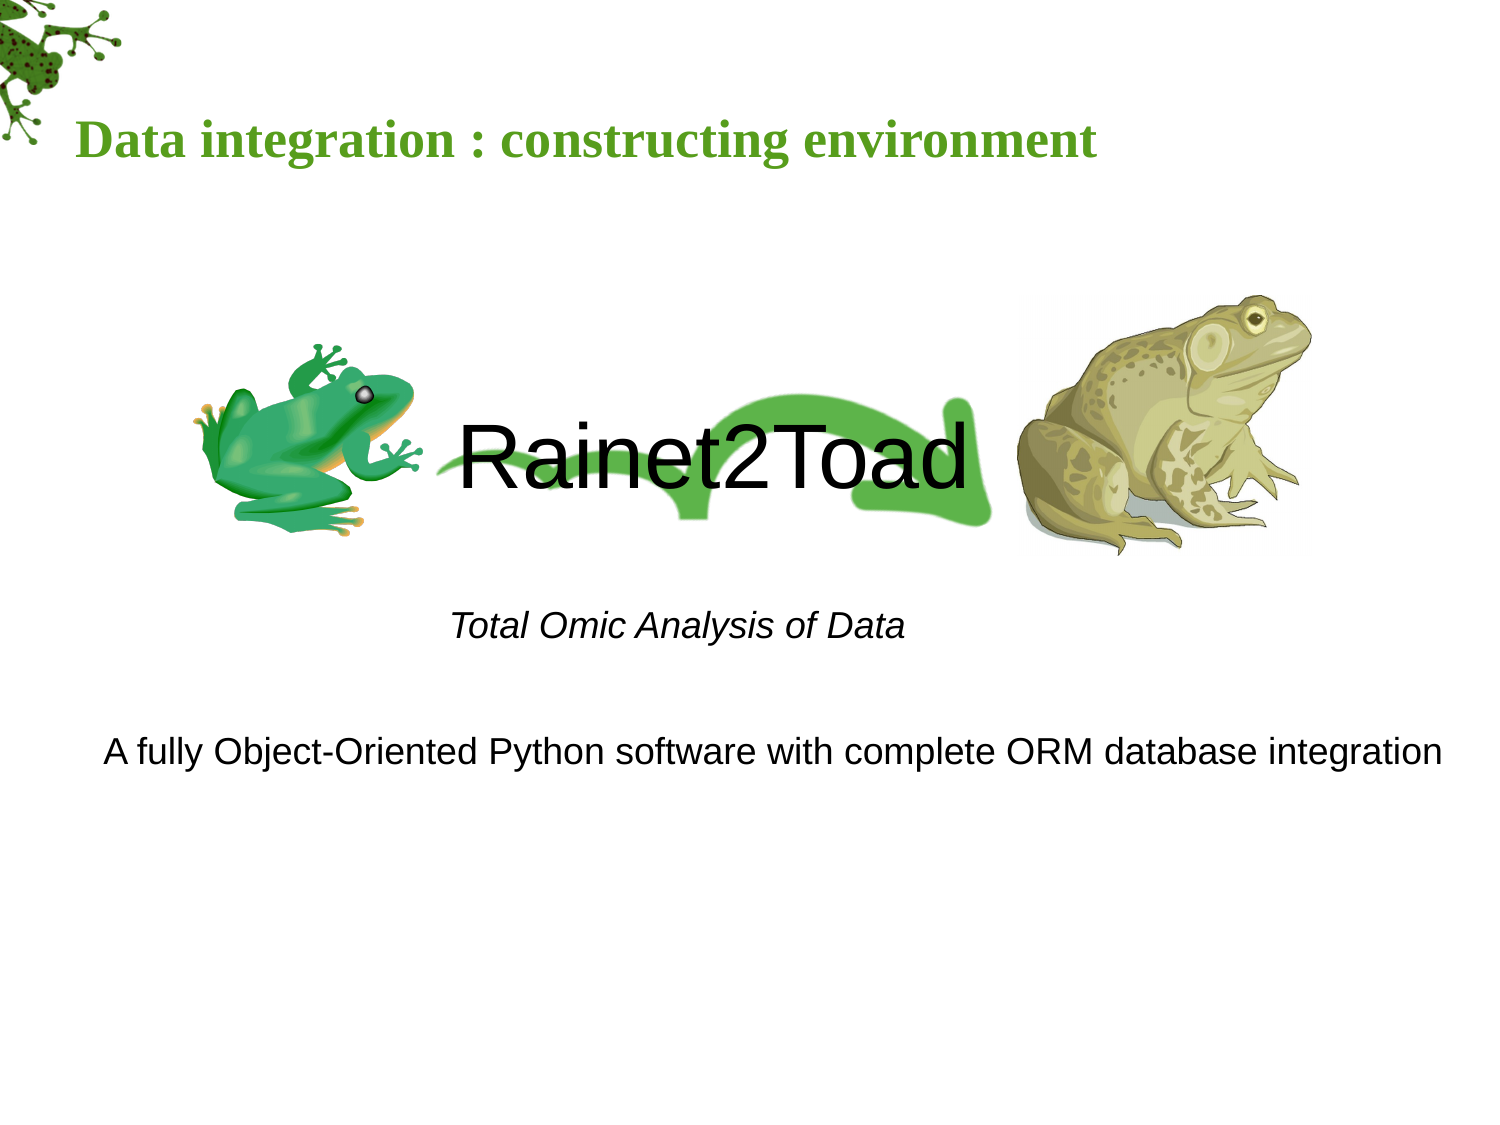

# Data integration : constructing environment
Rainet2Toad
Total Omic Analysis of Data
A fully Object-Oriented Python software with complete ORM database integration